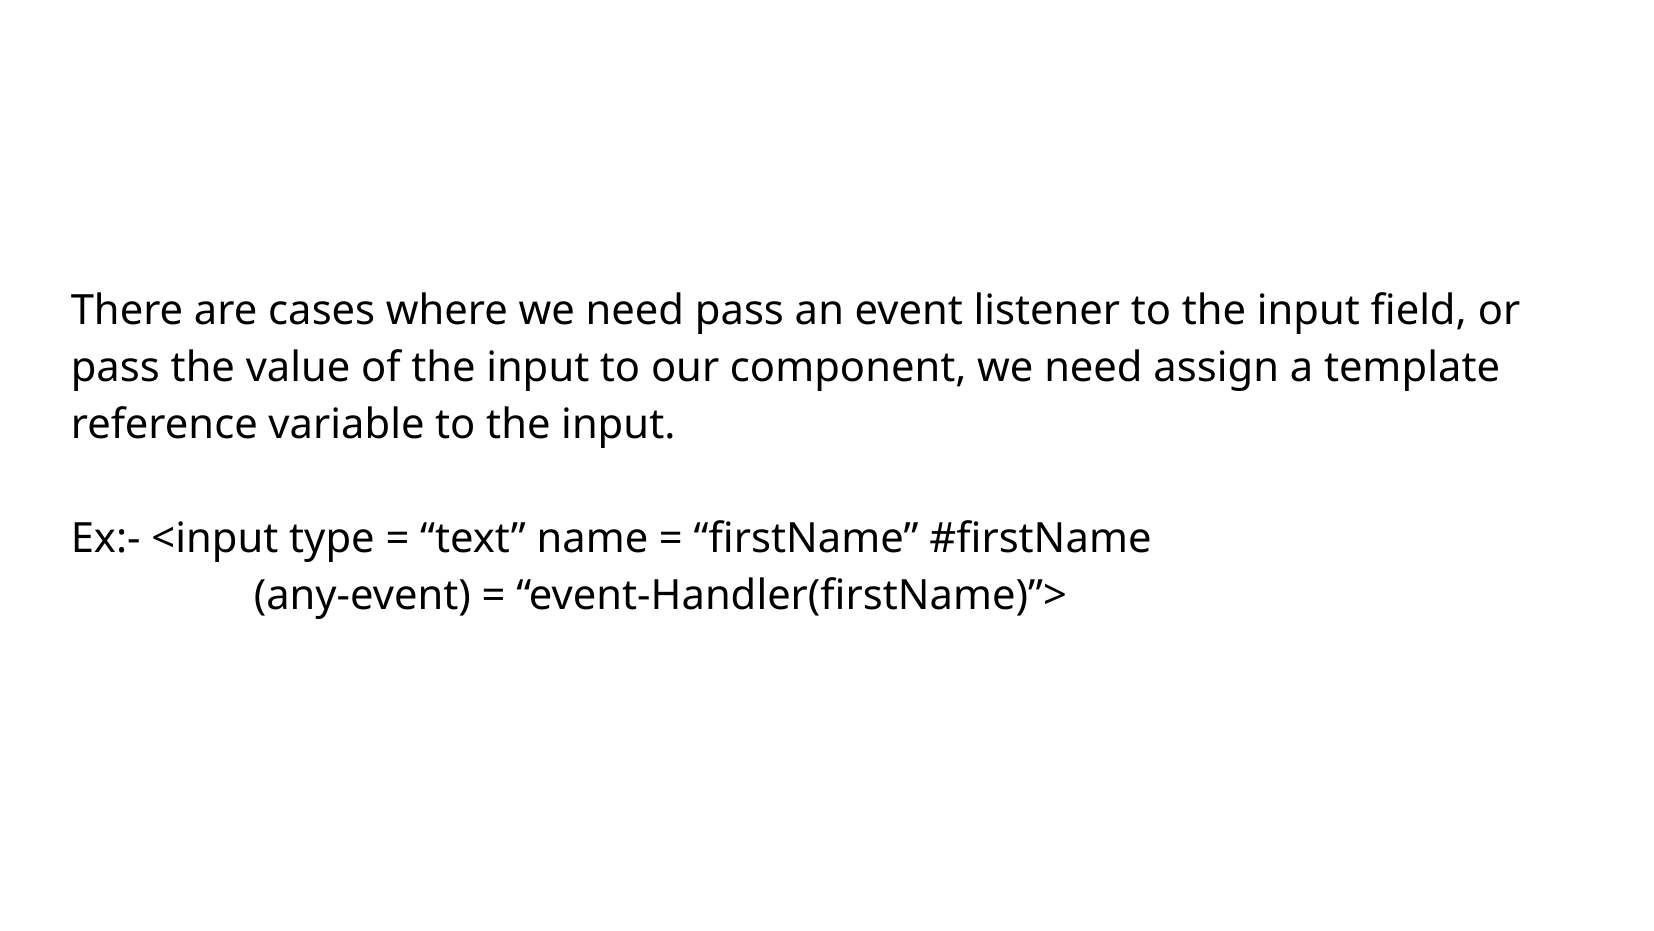

# There are cases where we need pass an event listener to the input field, or pass the value of the input to our component, we need assign a template reference variable to the input.
Ex:- <input type = “text” name = “firstName” #firstName
 (any-event) = “event-Handler(firstName)”>